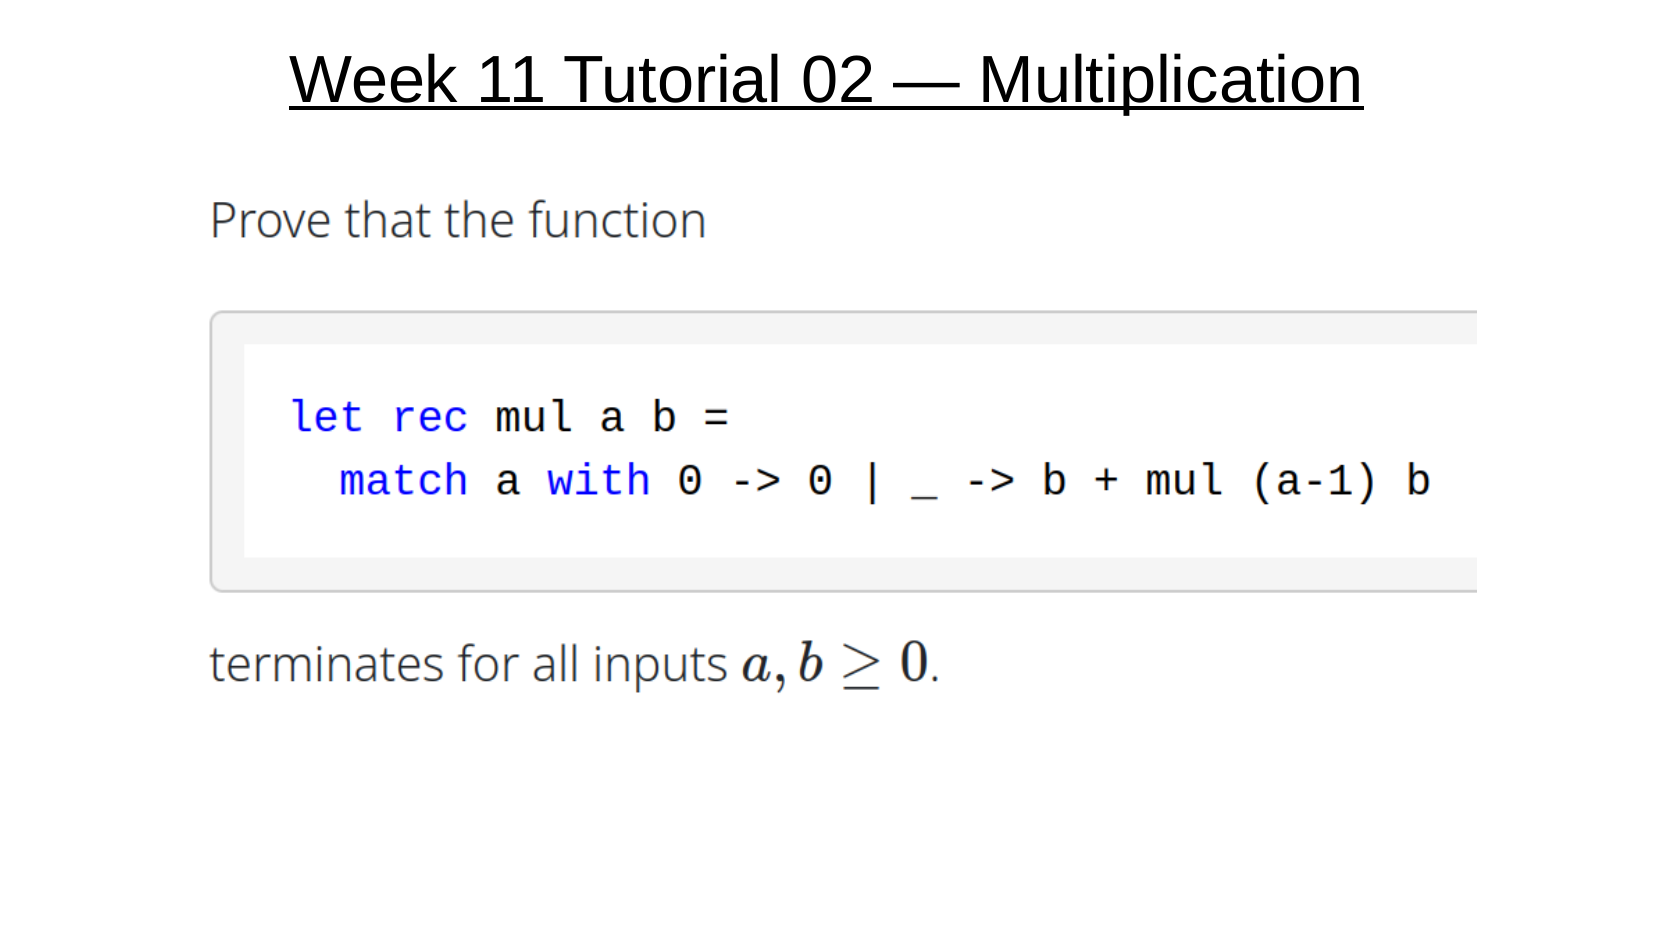

# Week 11 Tutorial 02 — Multiplication